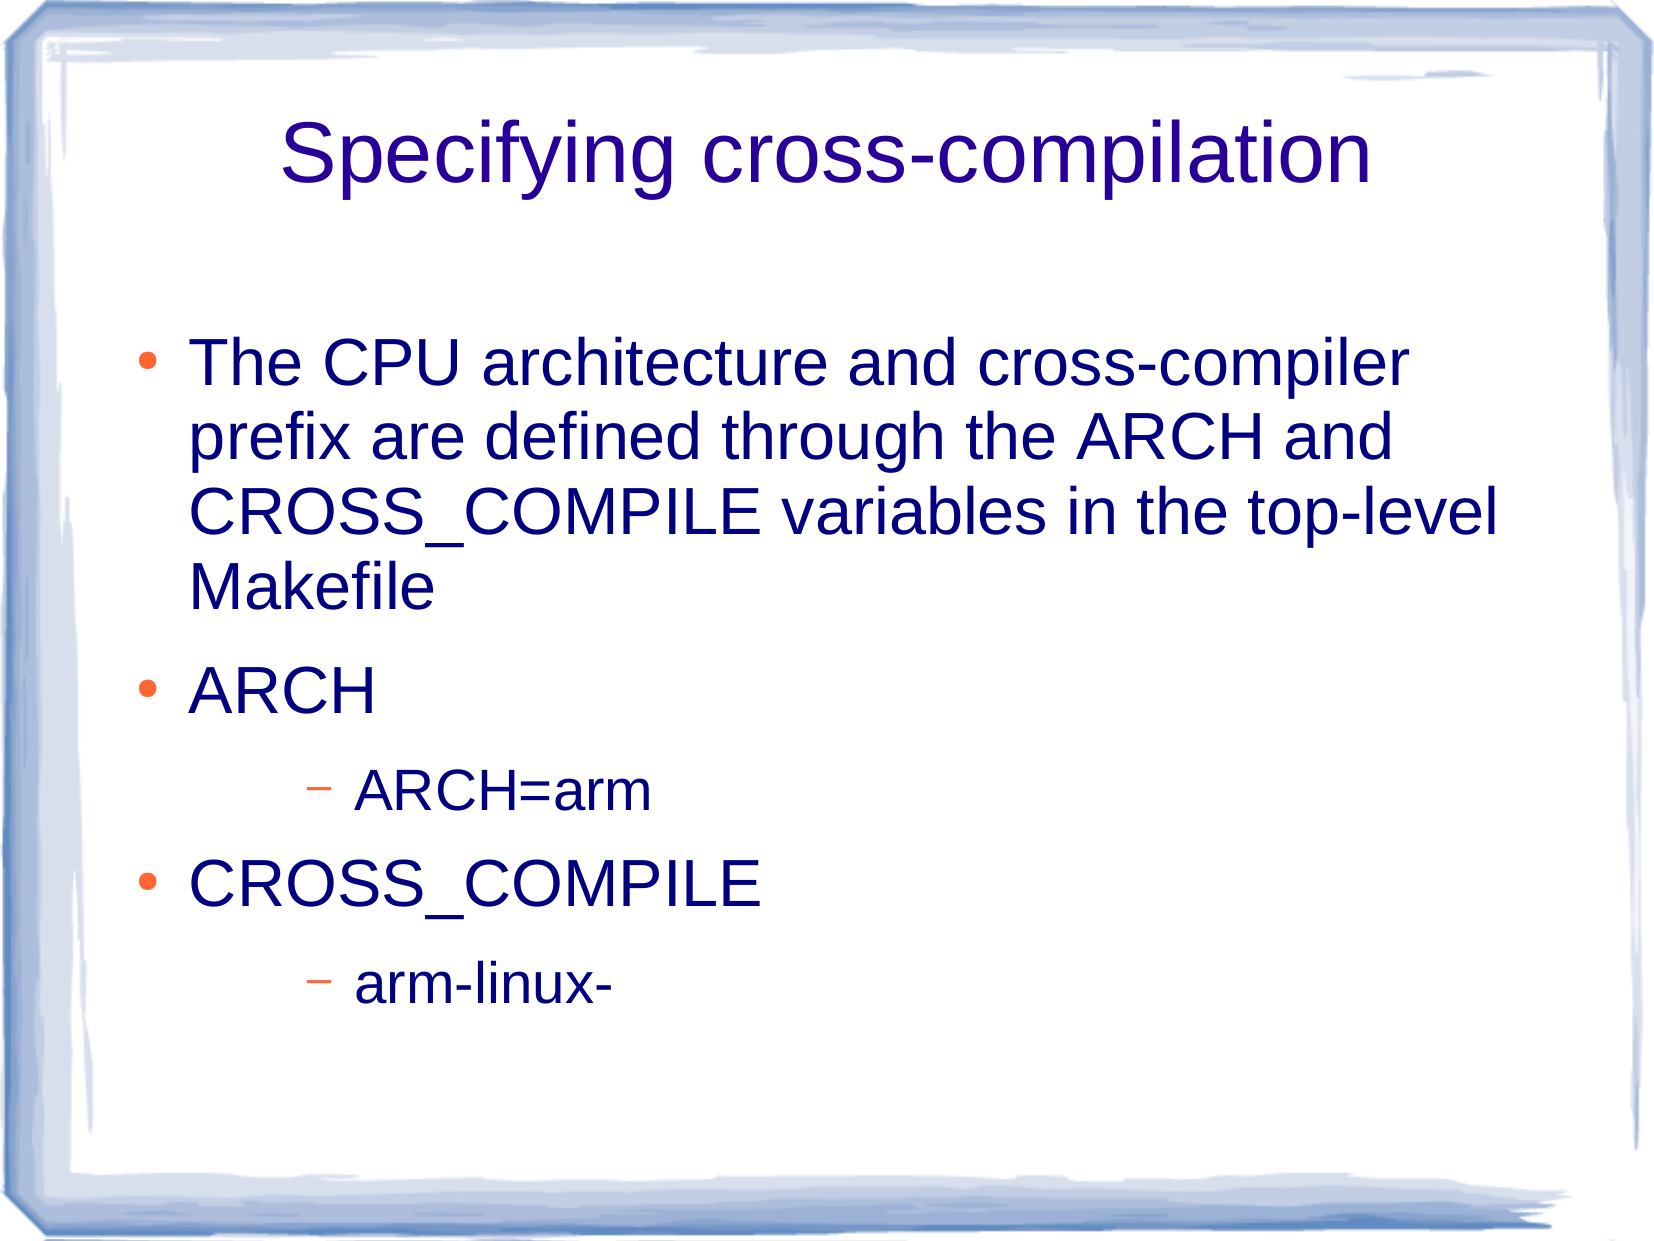

# Specifying cross-compilation
The CPU architecture and cross-compiler prefix are defined through the ARCH and CROSS_COMPILE variables in the top-level Makefile
ARCH
ARCH=arm
CROSS_COMPILE
arm-linux-